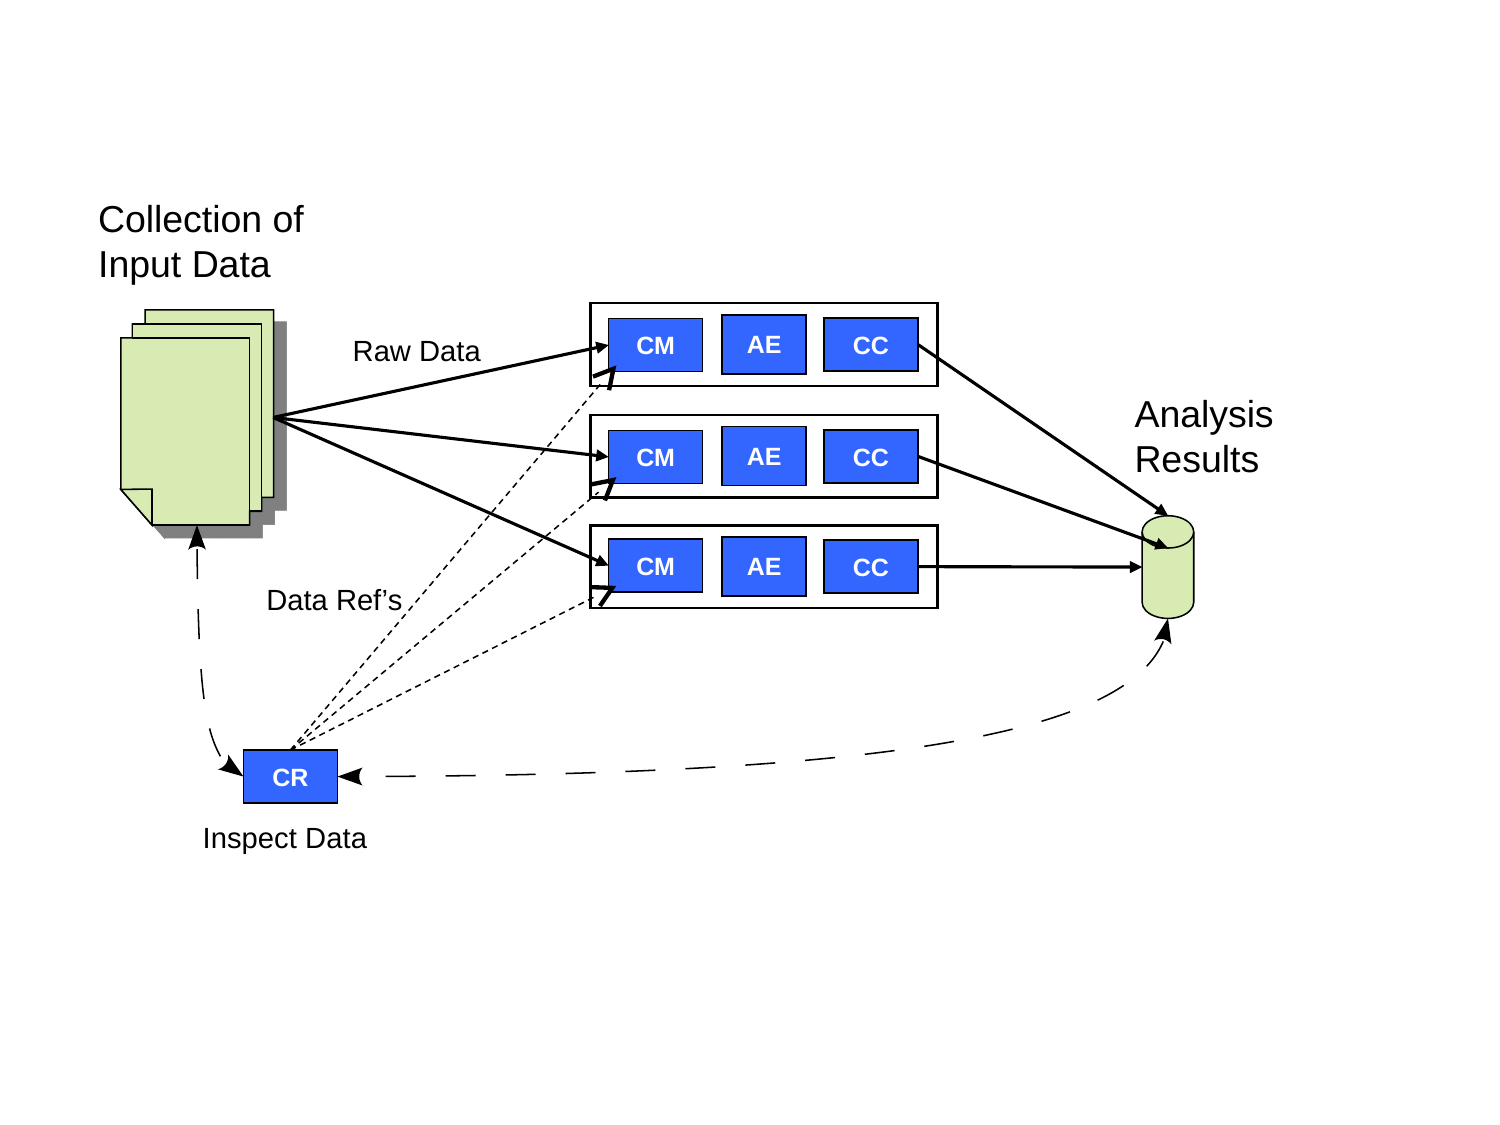

Collection of
Input Data
AE
CC
CM
Raw Data
Analysis
Results
AE
CC
CM
AE
CM
CC
Data Ref’s
CR
Inspect Data